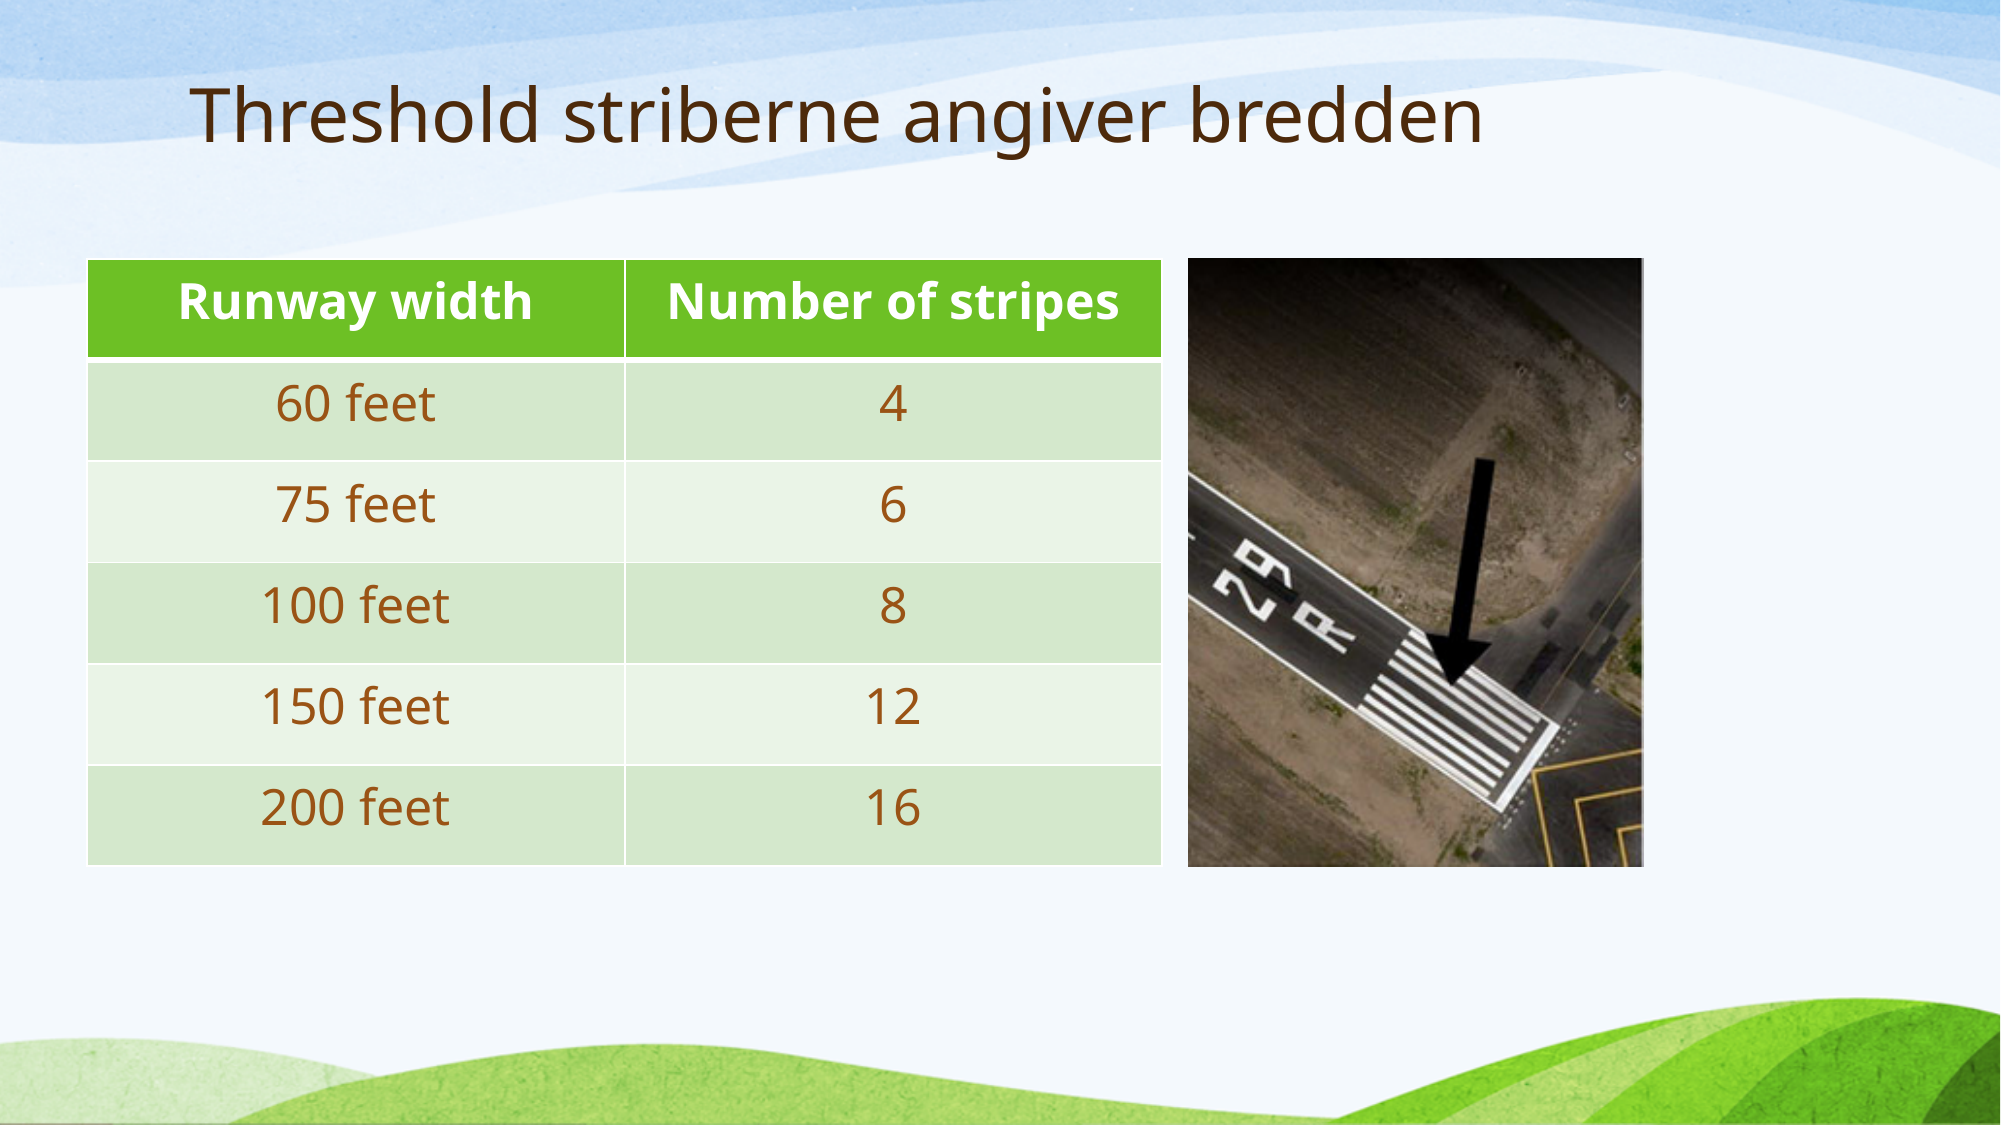

# Threshold striberne angiver bredden
| Runway width | Number of stripes |
| --- | --- |
| 60 feet | 4 |
| 75 feet | 6 |
| 100 feet | 8 |
| 150 feet | 12 |
| 200 feet | 16 |